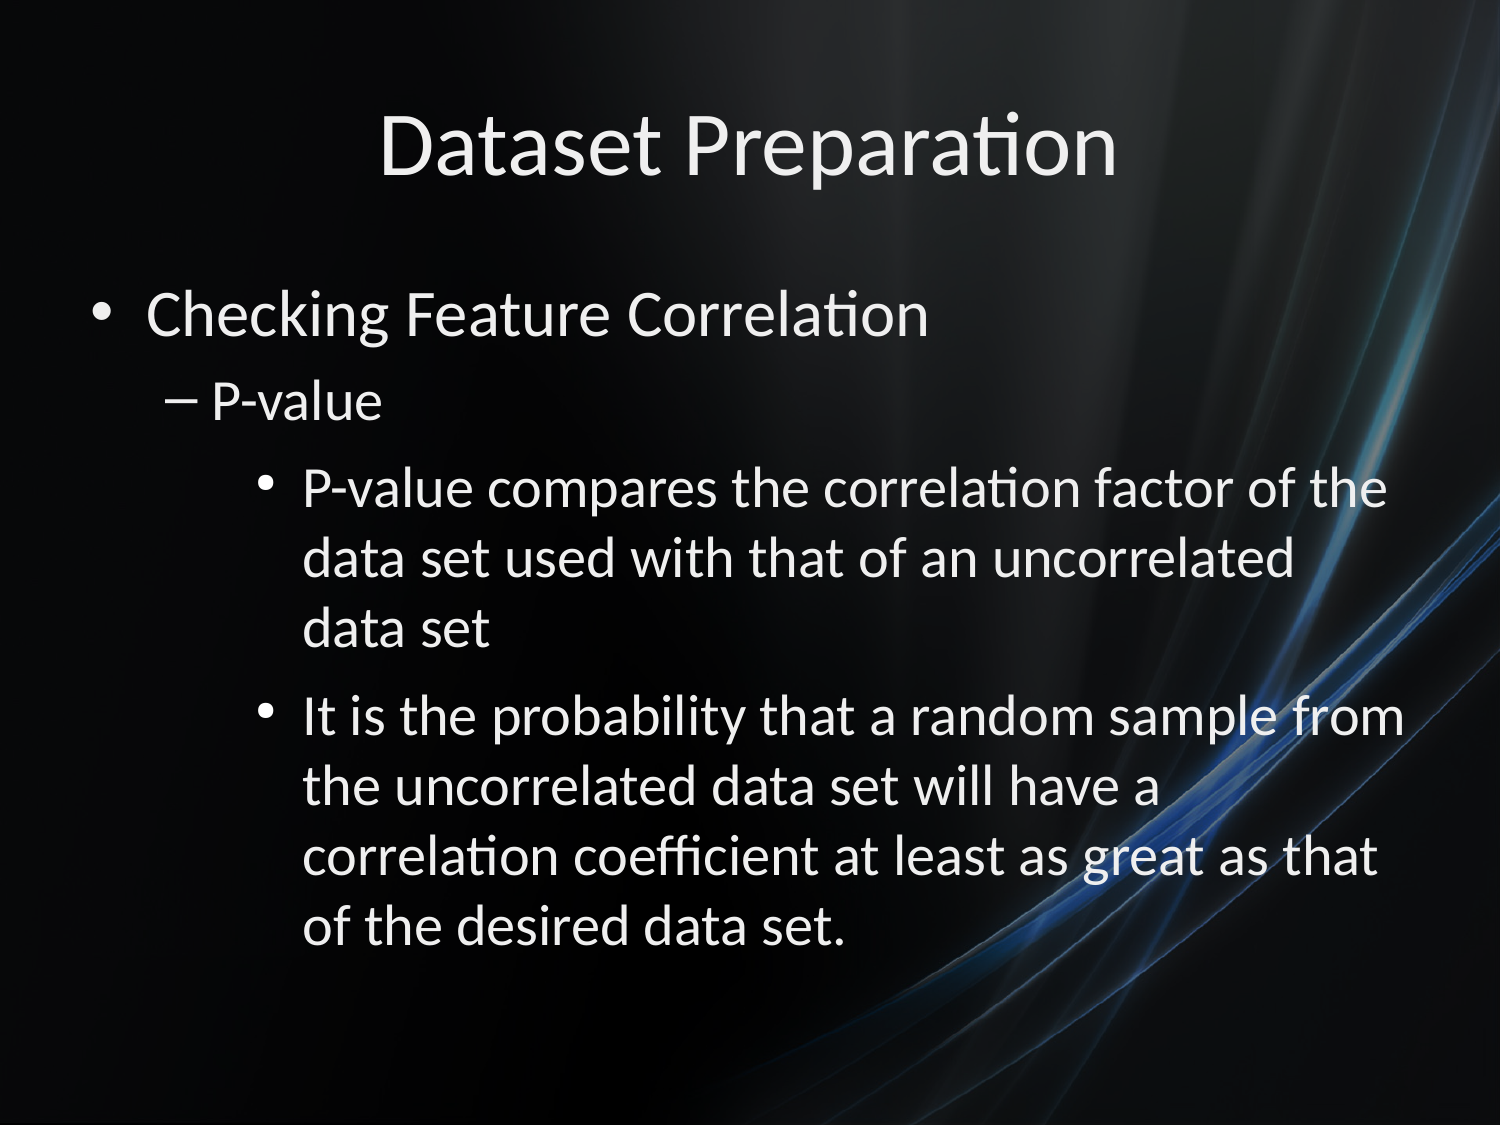

# Dataset Preparation
Checking Feature Correlation
P-value
P-value compares the correlation factor of the data set used with that of an uncorrelated data set
It is the probability that a random sample from the uncorrelated data set will have a correlation coefficient at least as great as that of the desired data set.